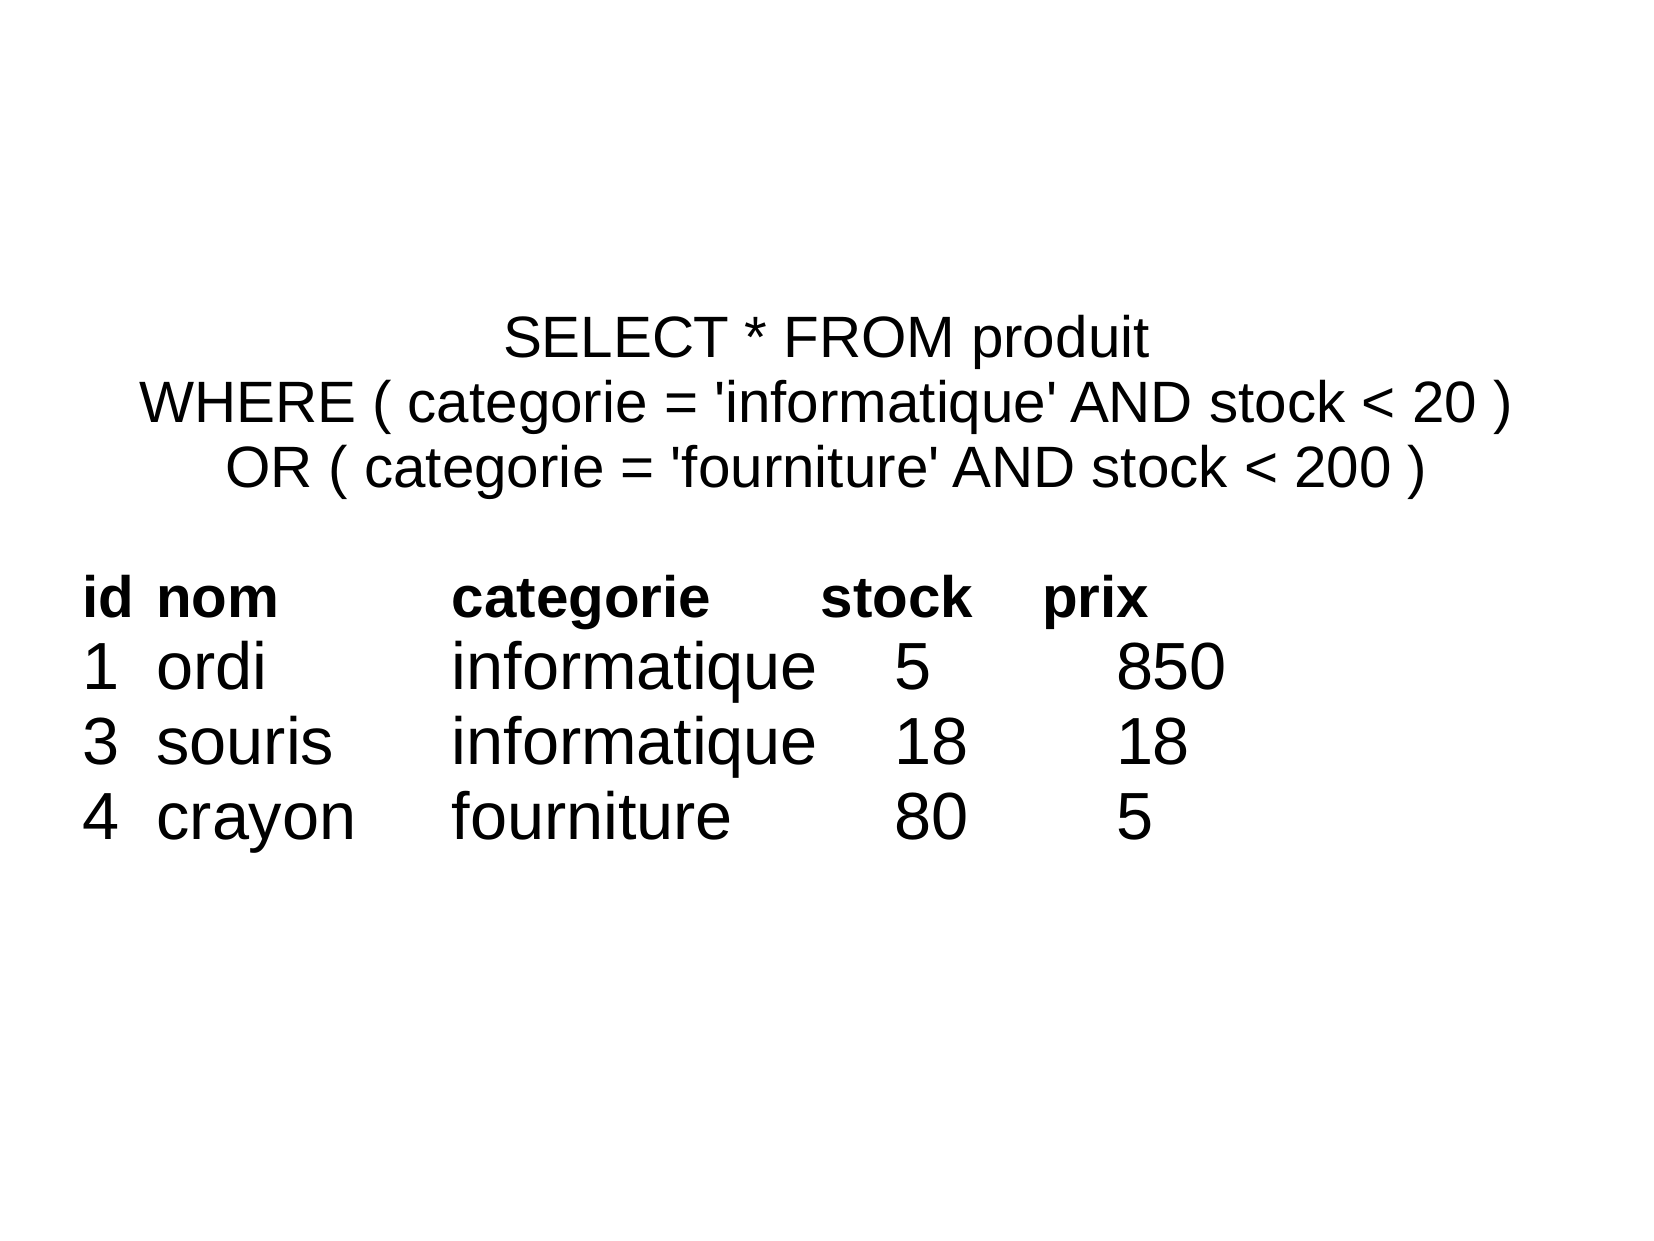

# SELECT * FROM produit
WHERE ( categorie = 'informatique' AND stock < 20 )
OR ( categorie = 'fourniture' AND stock < 200 )
id	nom			categorie		stock	prix
1	ordi			informatique		5			850
3	souris		informatique		18		18
4	crayon		fourniture			80		5